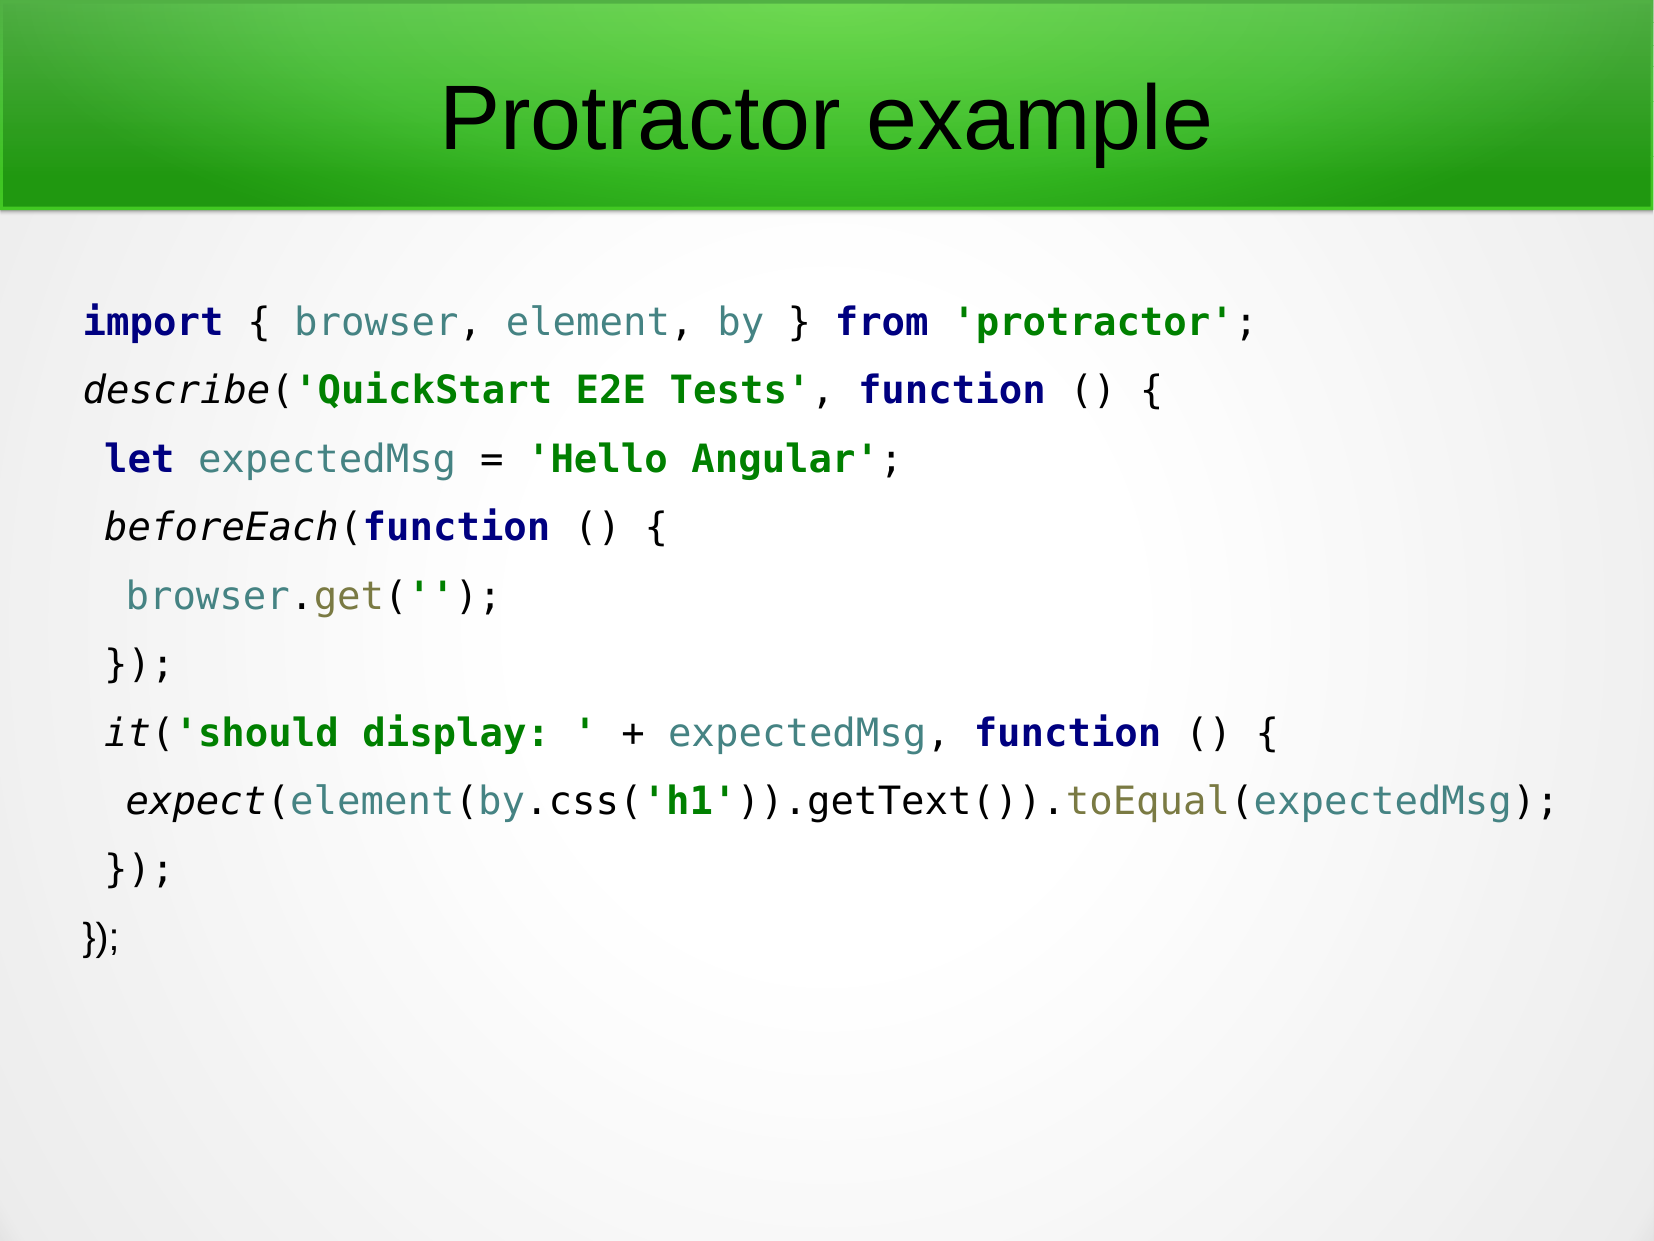

# Protractor example
import { browser, element, by } from 'protractor';
describe('QuickStart E2E Tests', function () {
 let expectedMsg = 'Hello Angular';
 beforeEach(function () {
 browser.get('');
 });
 it('should display: ' + expectedMsg, function () {
 expect(element(by.css('h1')).getText()).toEqual(expectedMsg);
 });
});